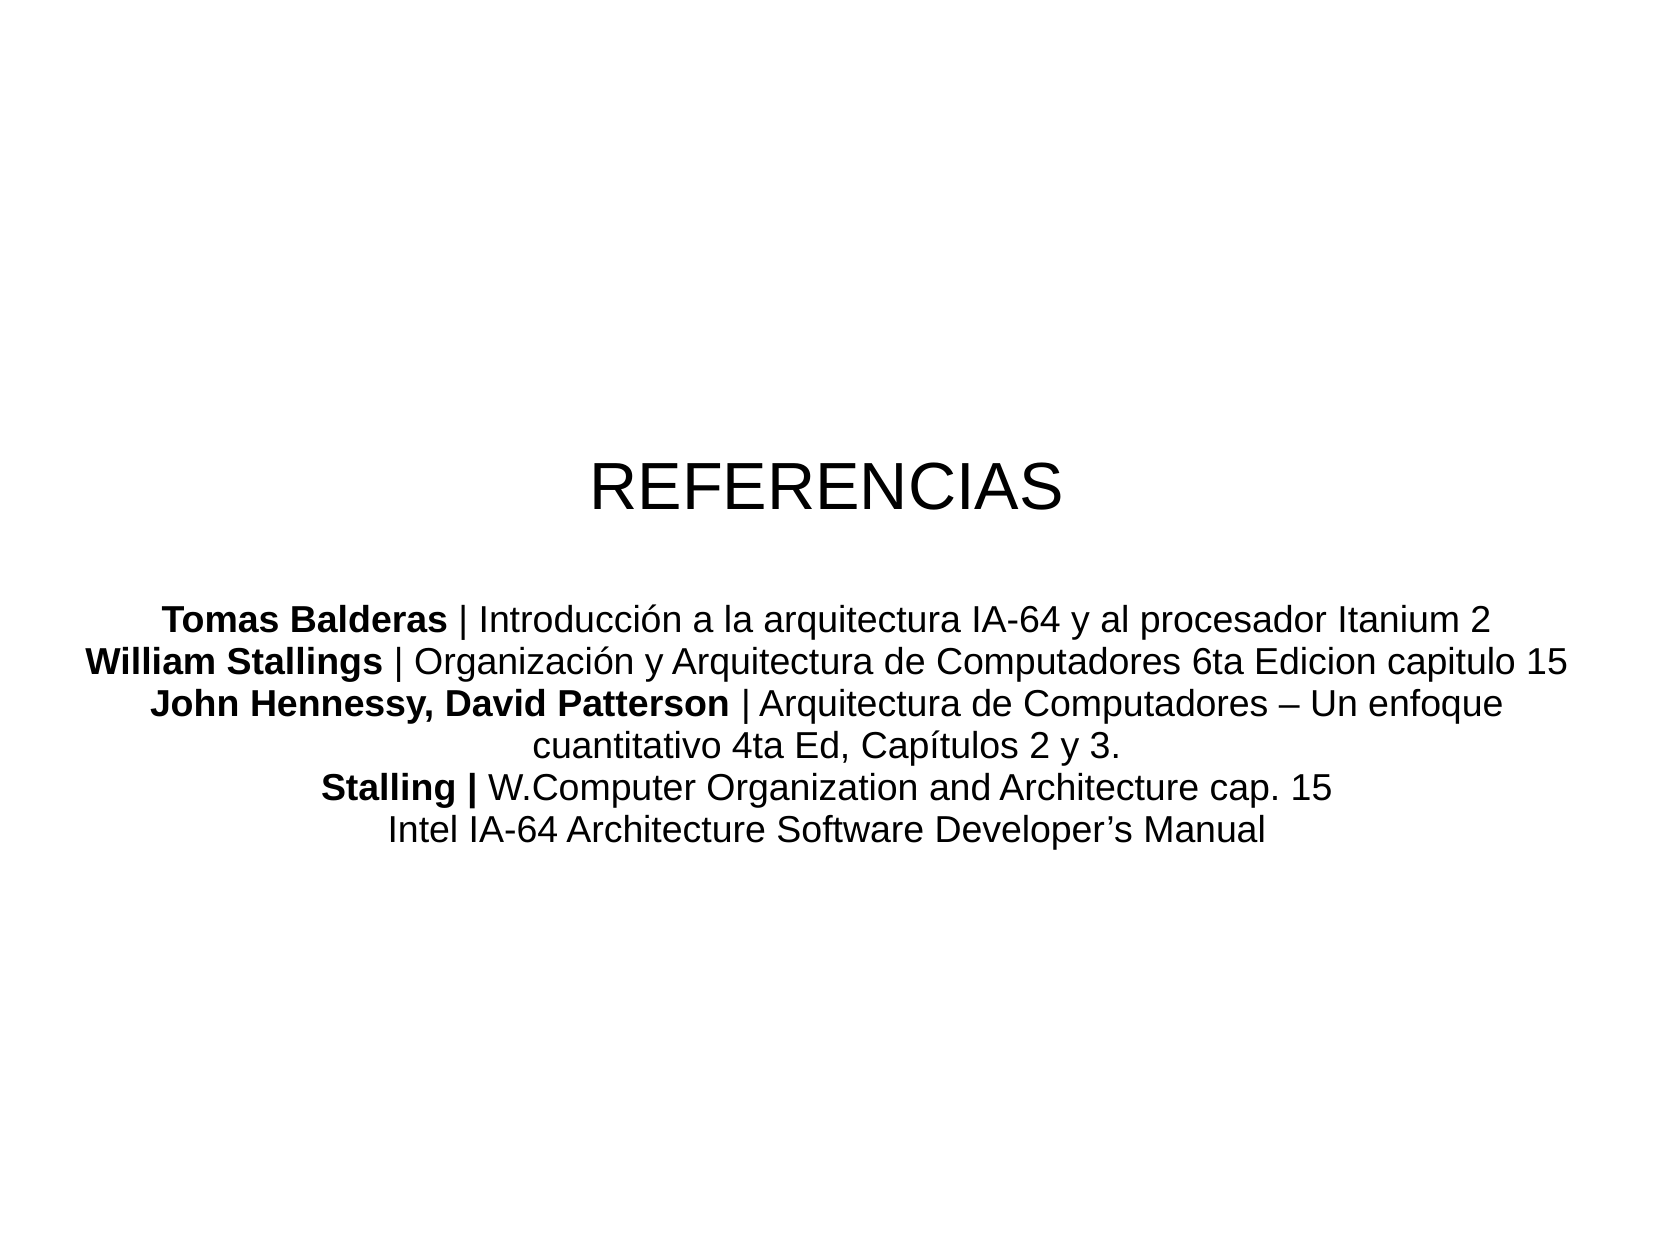

#
REFERENCIAS
Tomas Balderas | Introducción a la arquitectura IA-64 y al procesador Itanium 2
William Stallings | Organización y Arquitectura de Computadores 6ta Edicion capitulo 15
John Hennessy, David Patterson | Arquitectura de Computadores – Un enfoque cuantitativo 4ta Ed, Capítulos 2 y 3.
Stalling | W.Computer Organization and Architecture cap. 15
Intel IA-64 Architecture Software Developer’s Manual